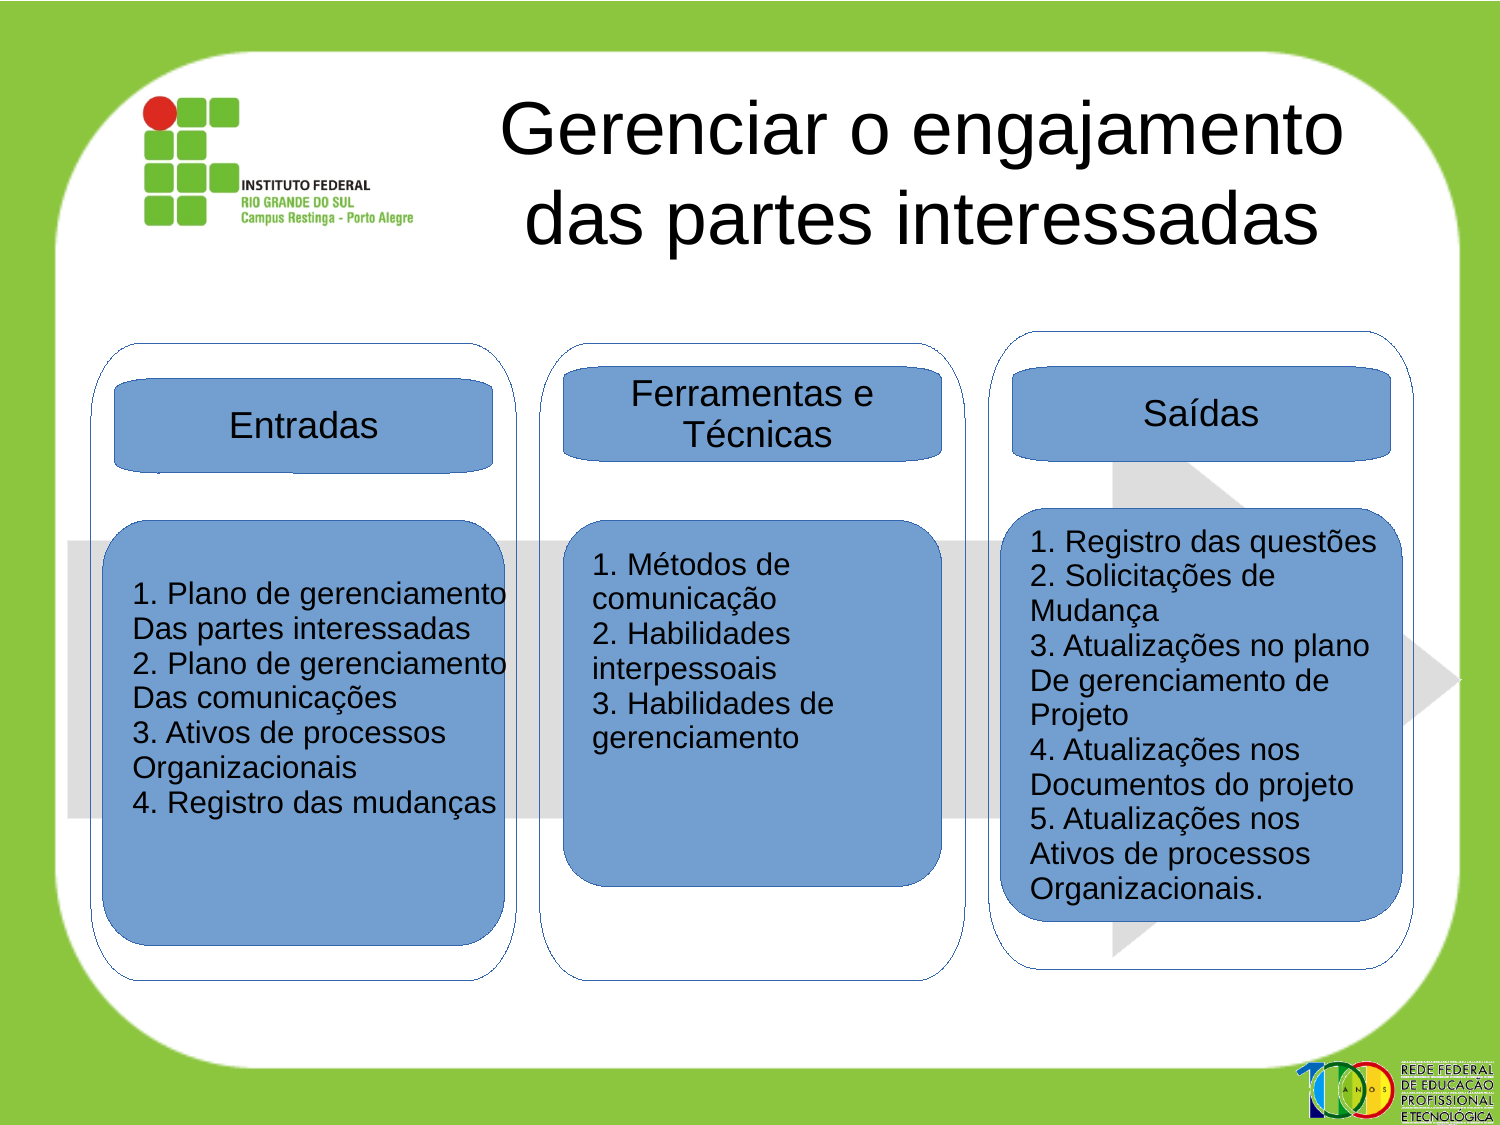

# Gerenciar o engajamento das partes interessadas
Ferramentas e
 Técnicas
Saídas
Entradas
1. Registro das questões
2. Solicitações de
Mudança
3. Atualizações no plano
De gerenciamento de
Projeto
4. Atualizações nos
Documentos do projeto
5. Atualizações nos
Ativos de processos
Organizacionais.
1. Plano de gerenciamento
Das partes interessadas
2. Plano de gerenciamento
Das comunicações
3. Ativos de processos
Organizacionais
4. Registro das mudanças
1. Métodos de
comunicação
2. Habilidades
interpessoais
3. Habilidades de
gerenciamento
Termo de Abertura do Projeto
Previsões